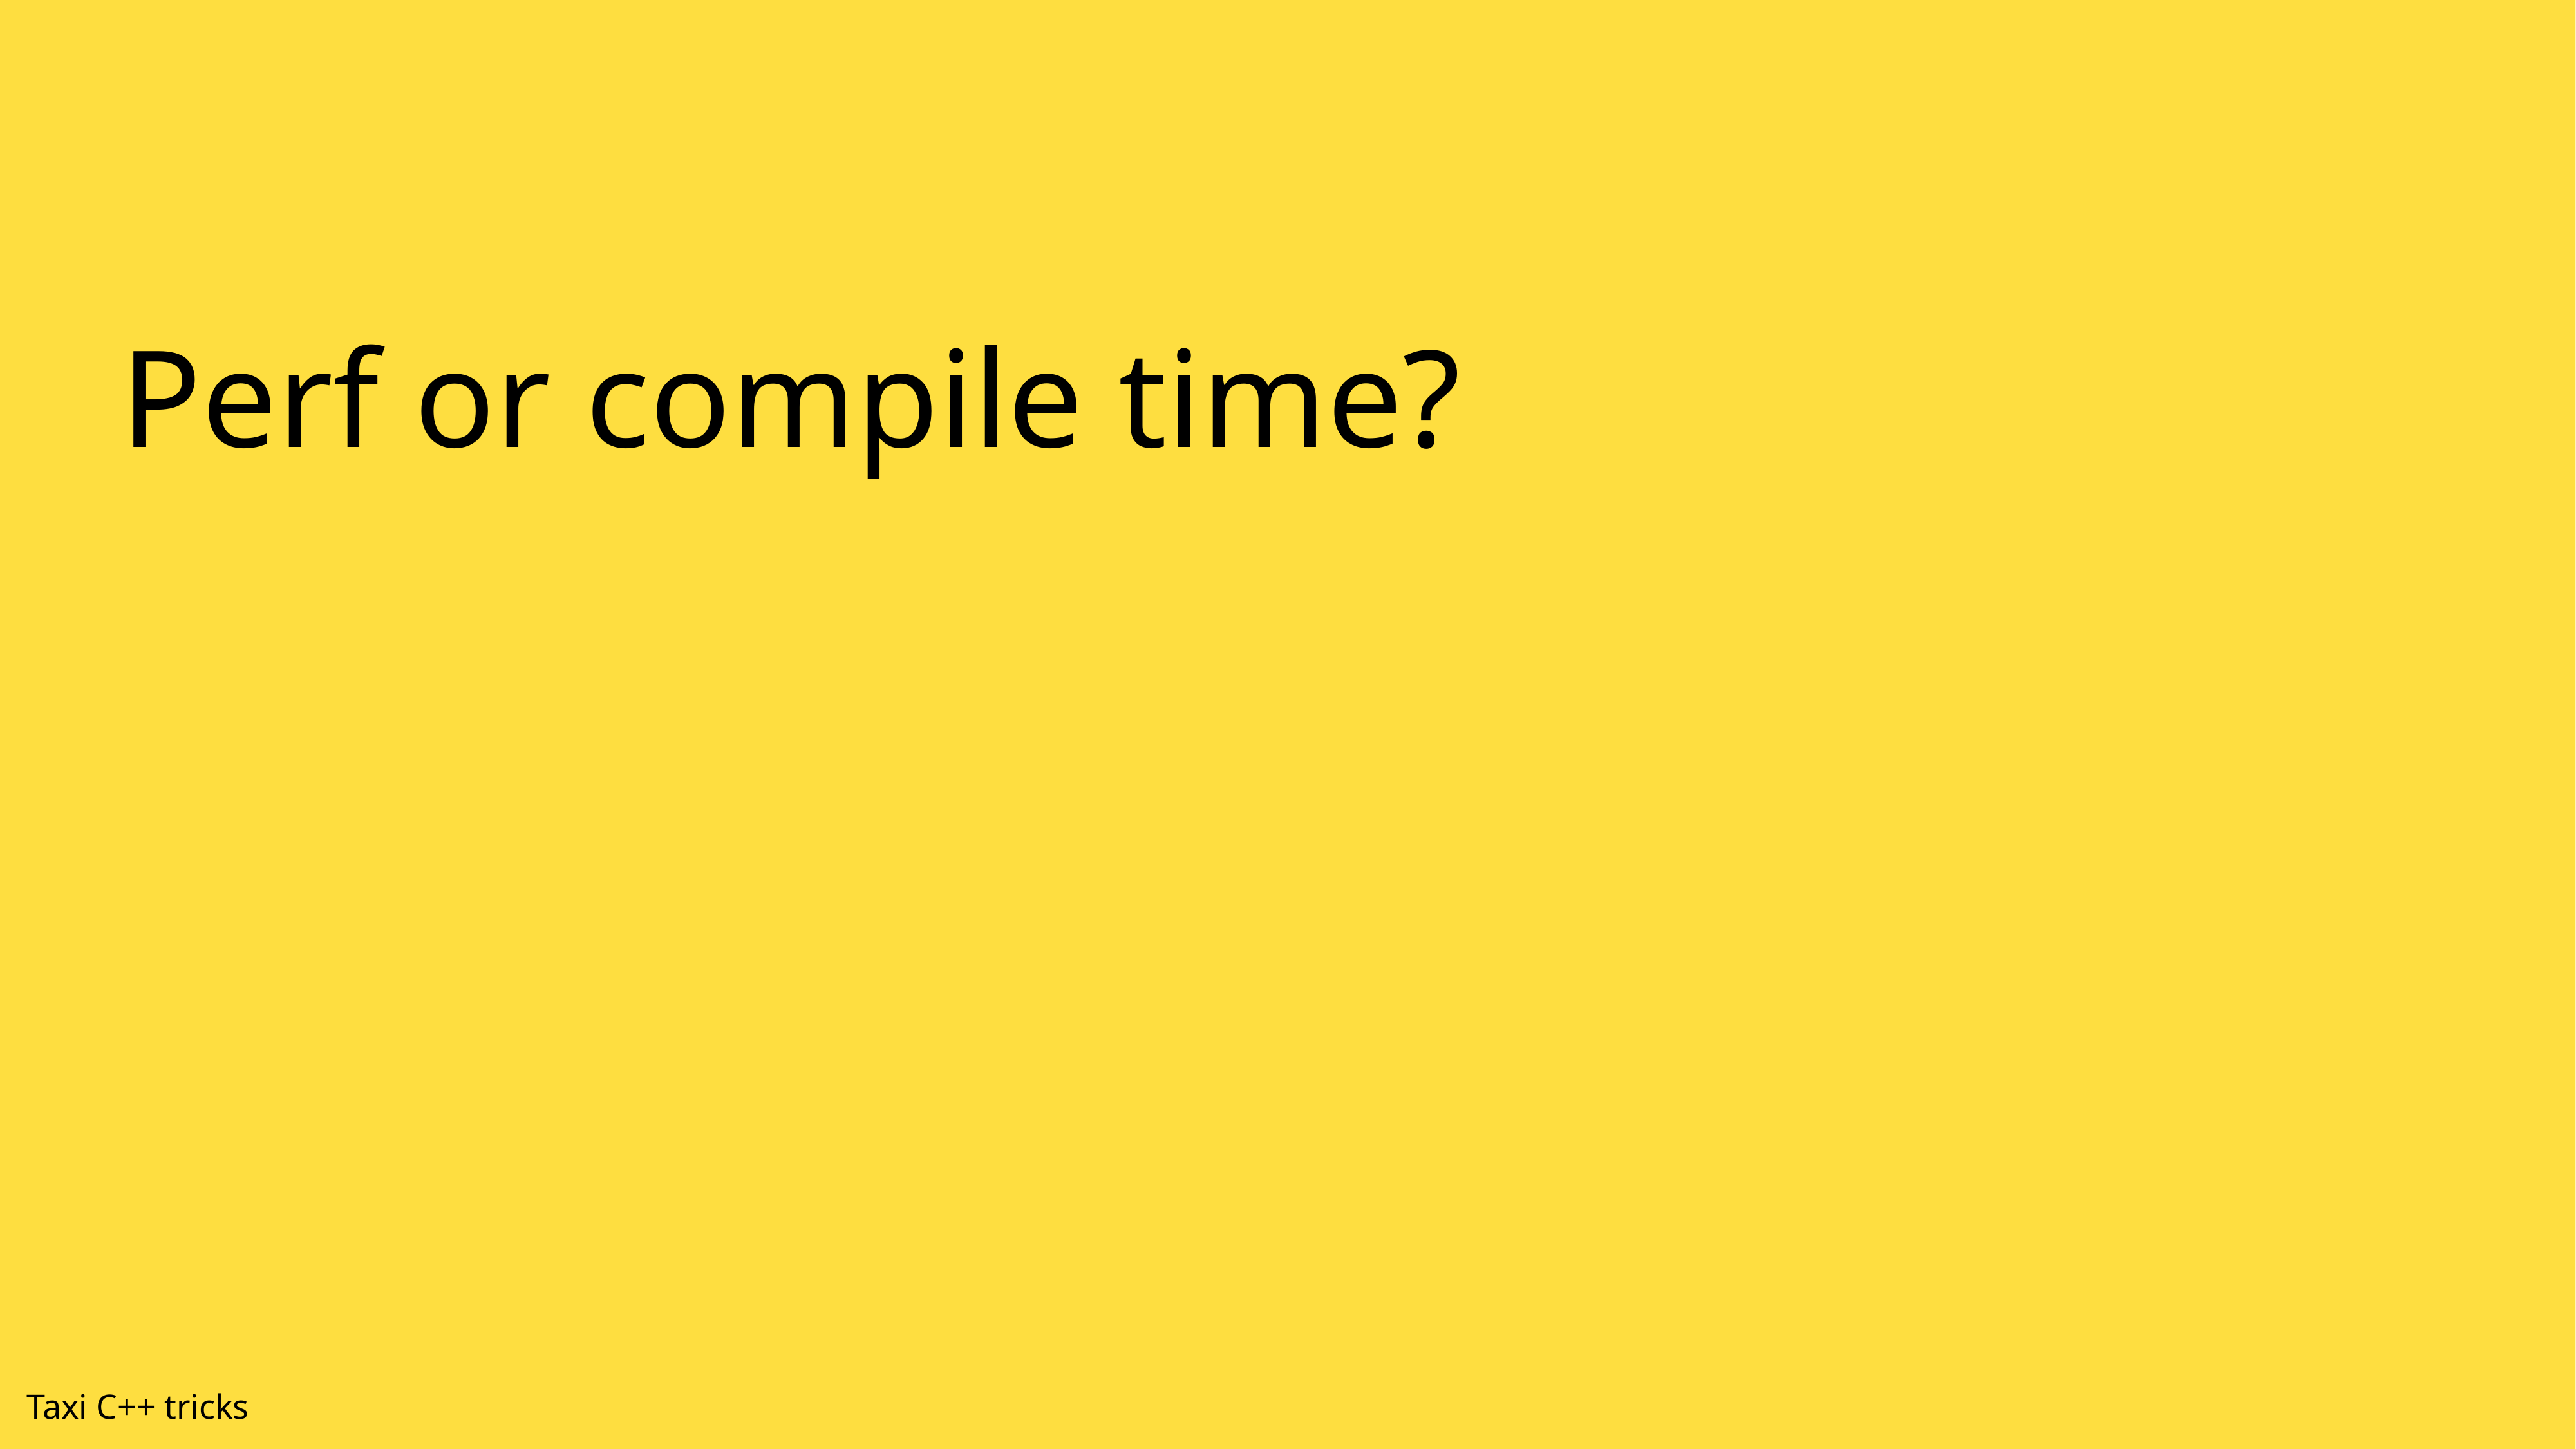

# Perf or compile time?
Taxi C++ tricks